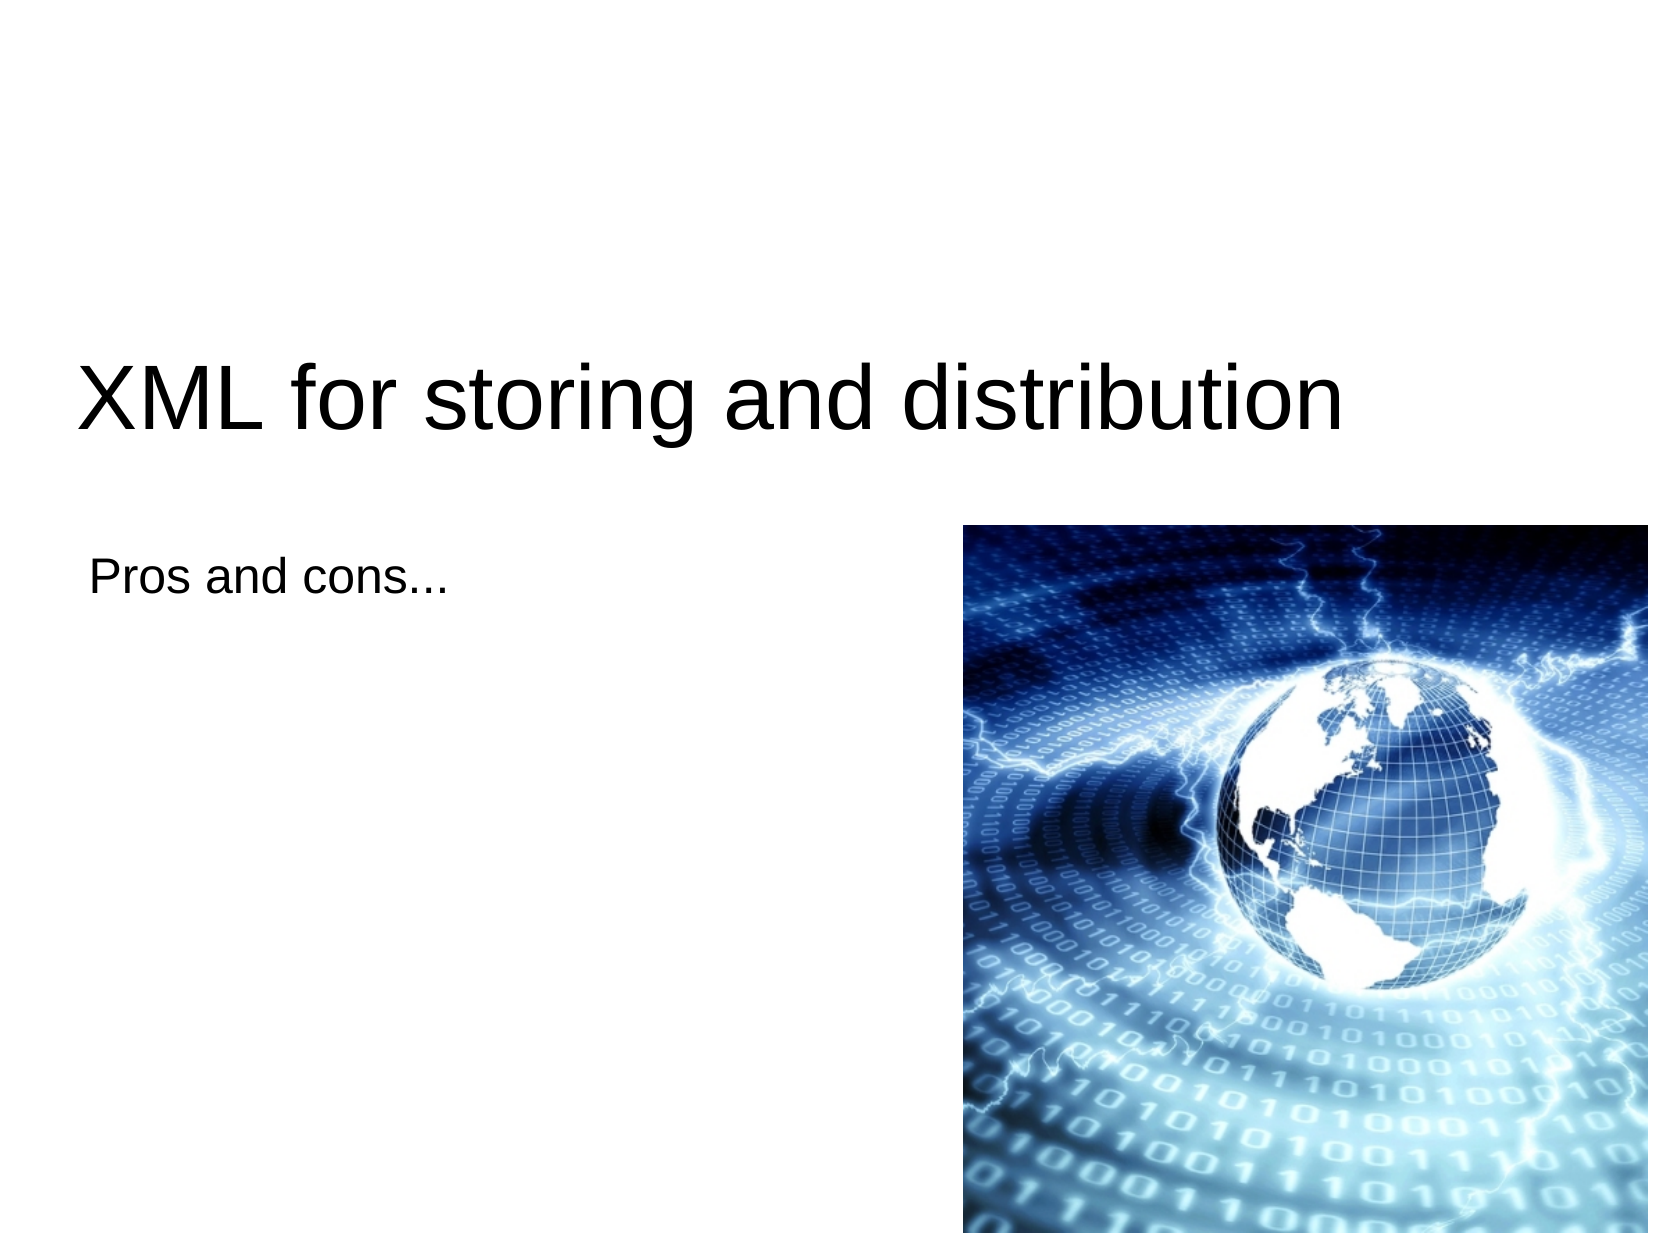

# XML for storing and distribution
Pros and cons...
19